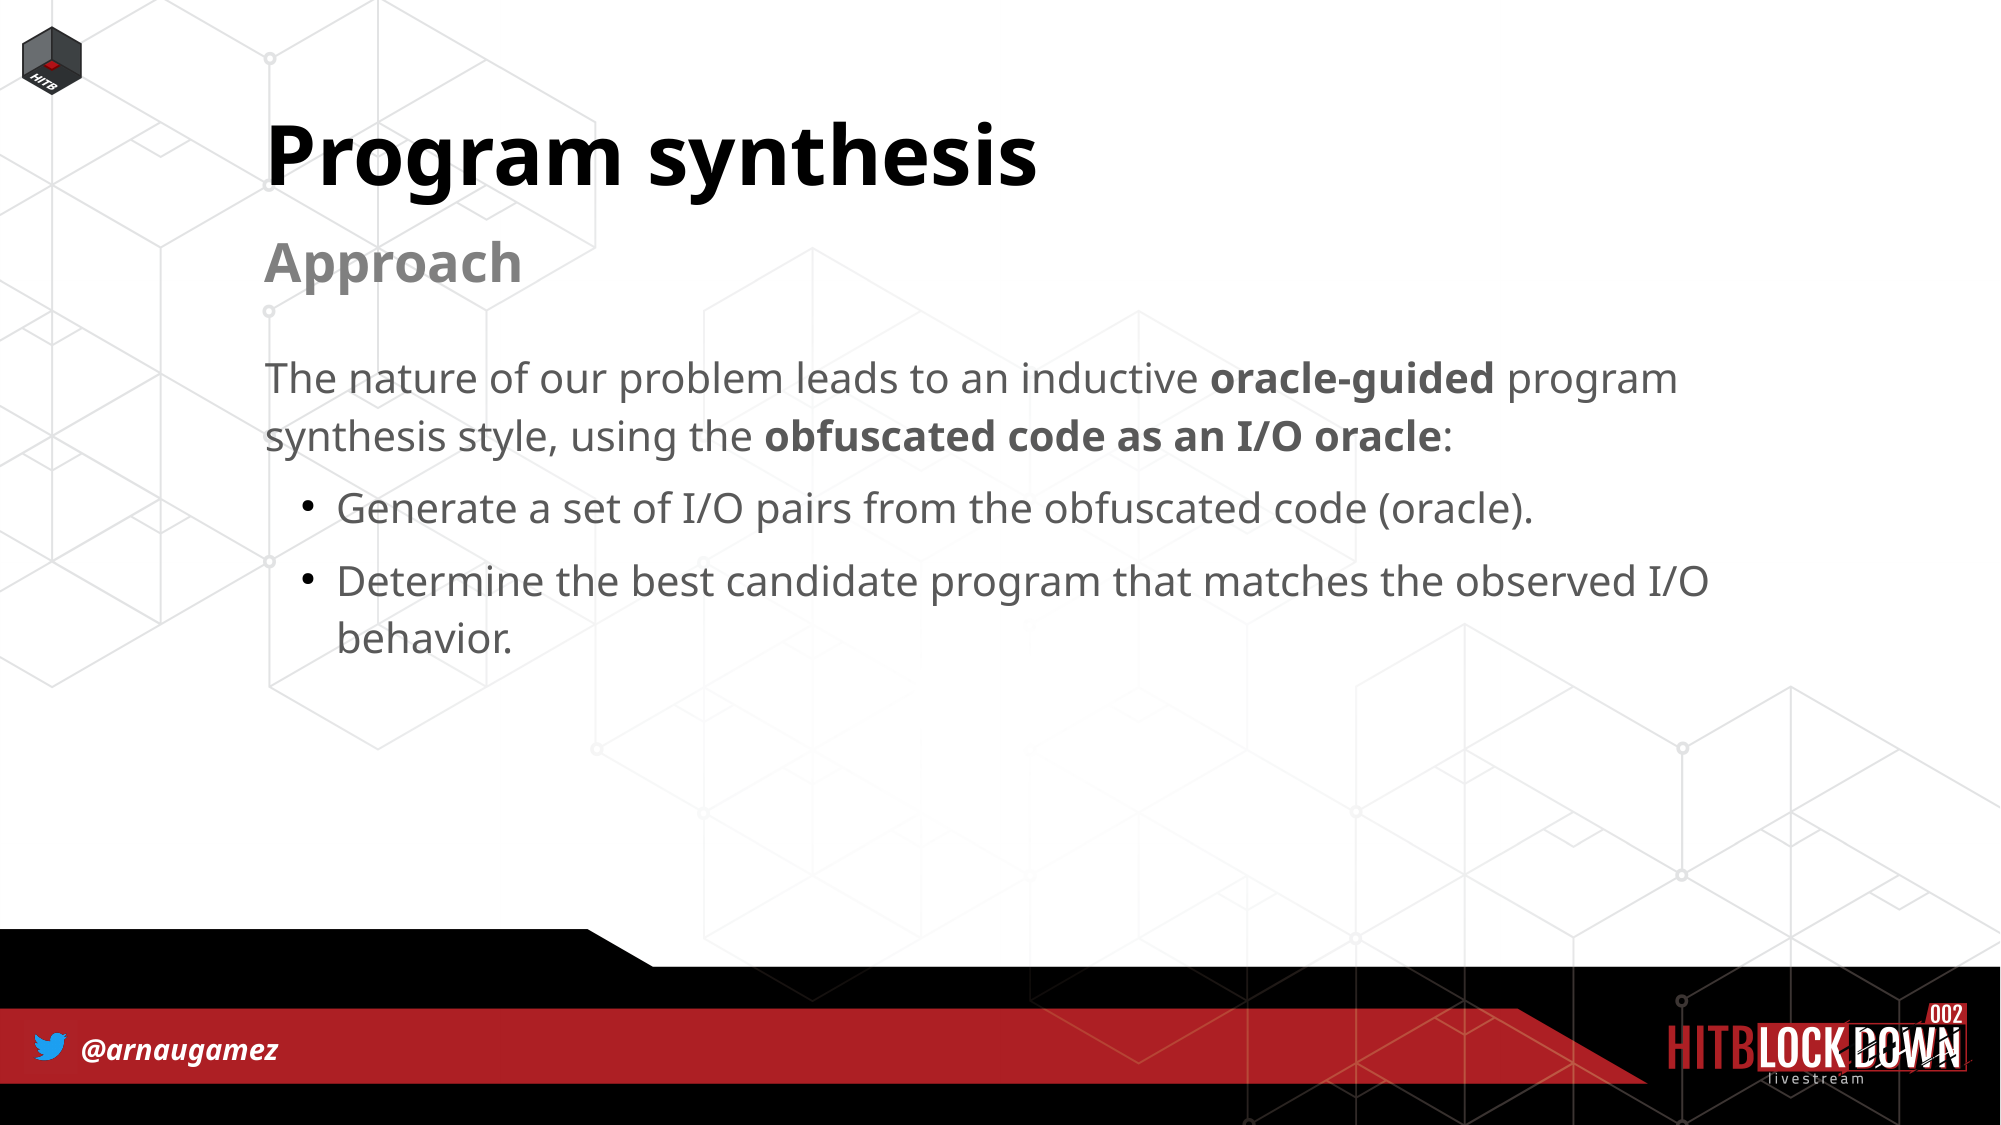

# Program synthesis
Approach
The nature of our problem leads to an inductive oracle-guided program synthesis style, using the obfuscated code as an I/O oracle:
Generate a set of I/O pairs from the obfuscated code (oracle).
Determine the best candidate program that matches the observed I/O behavior.